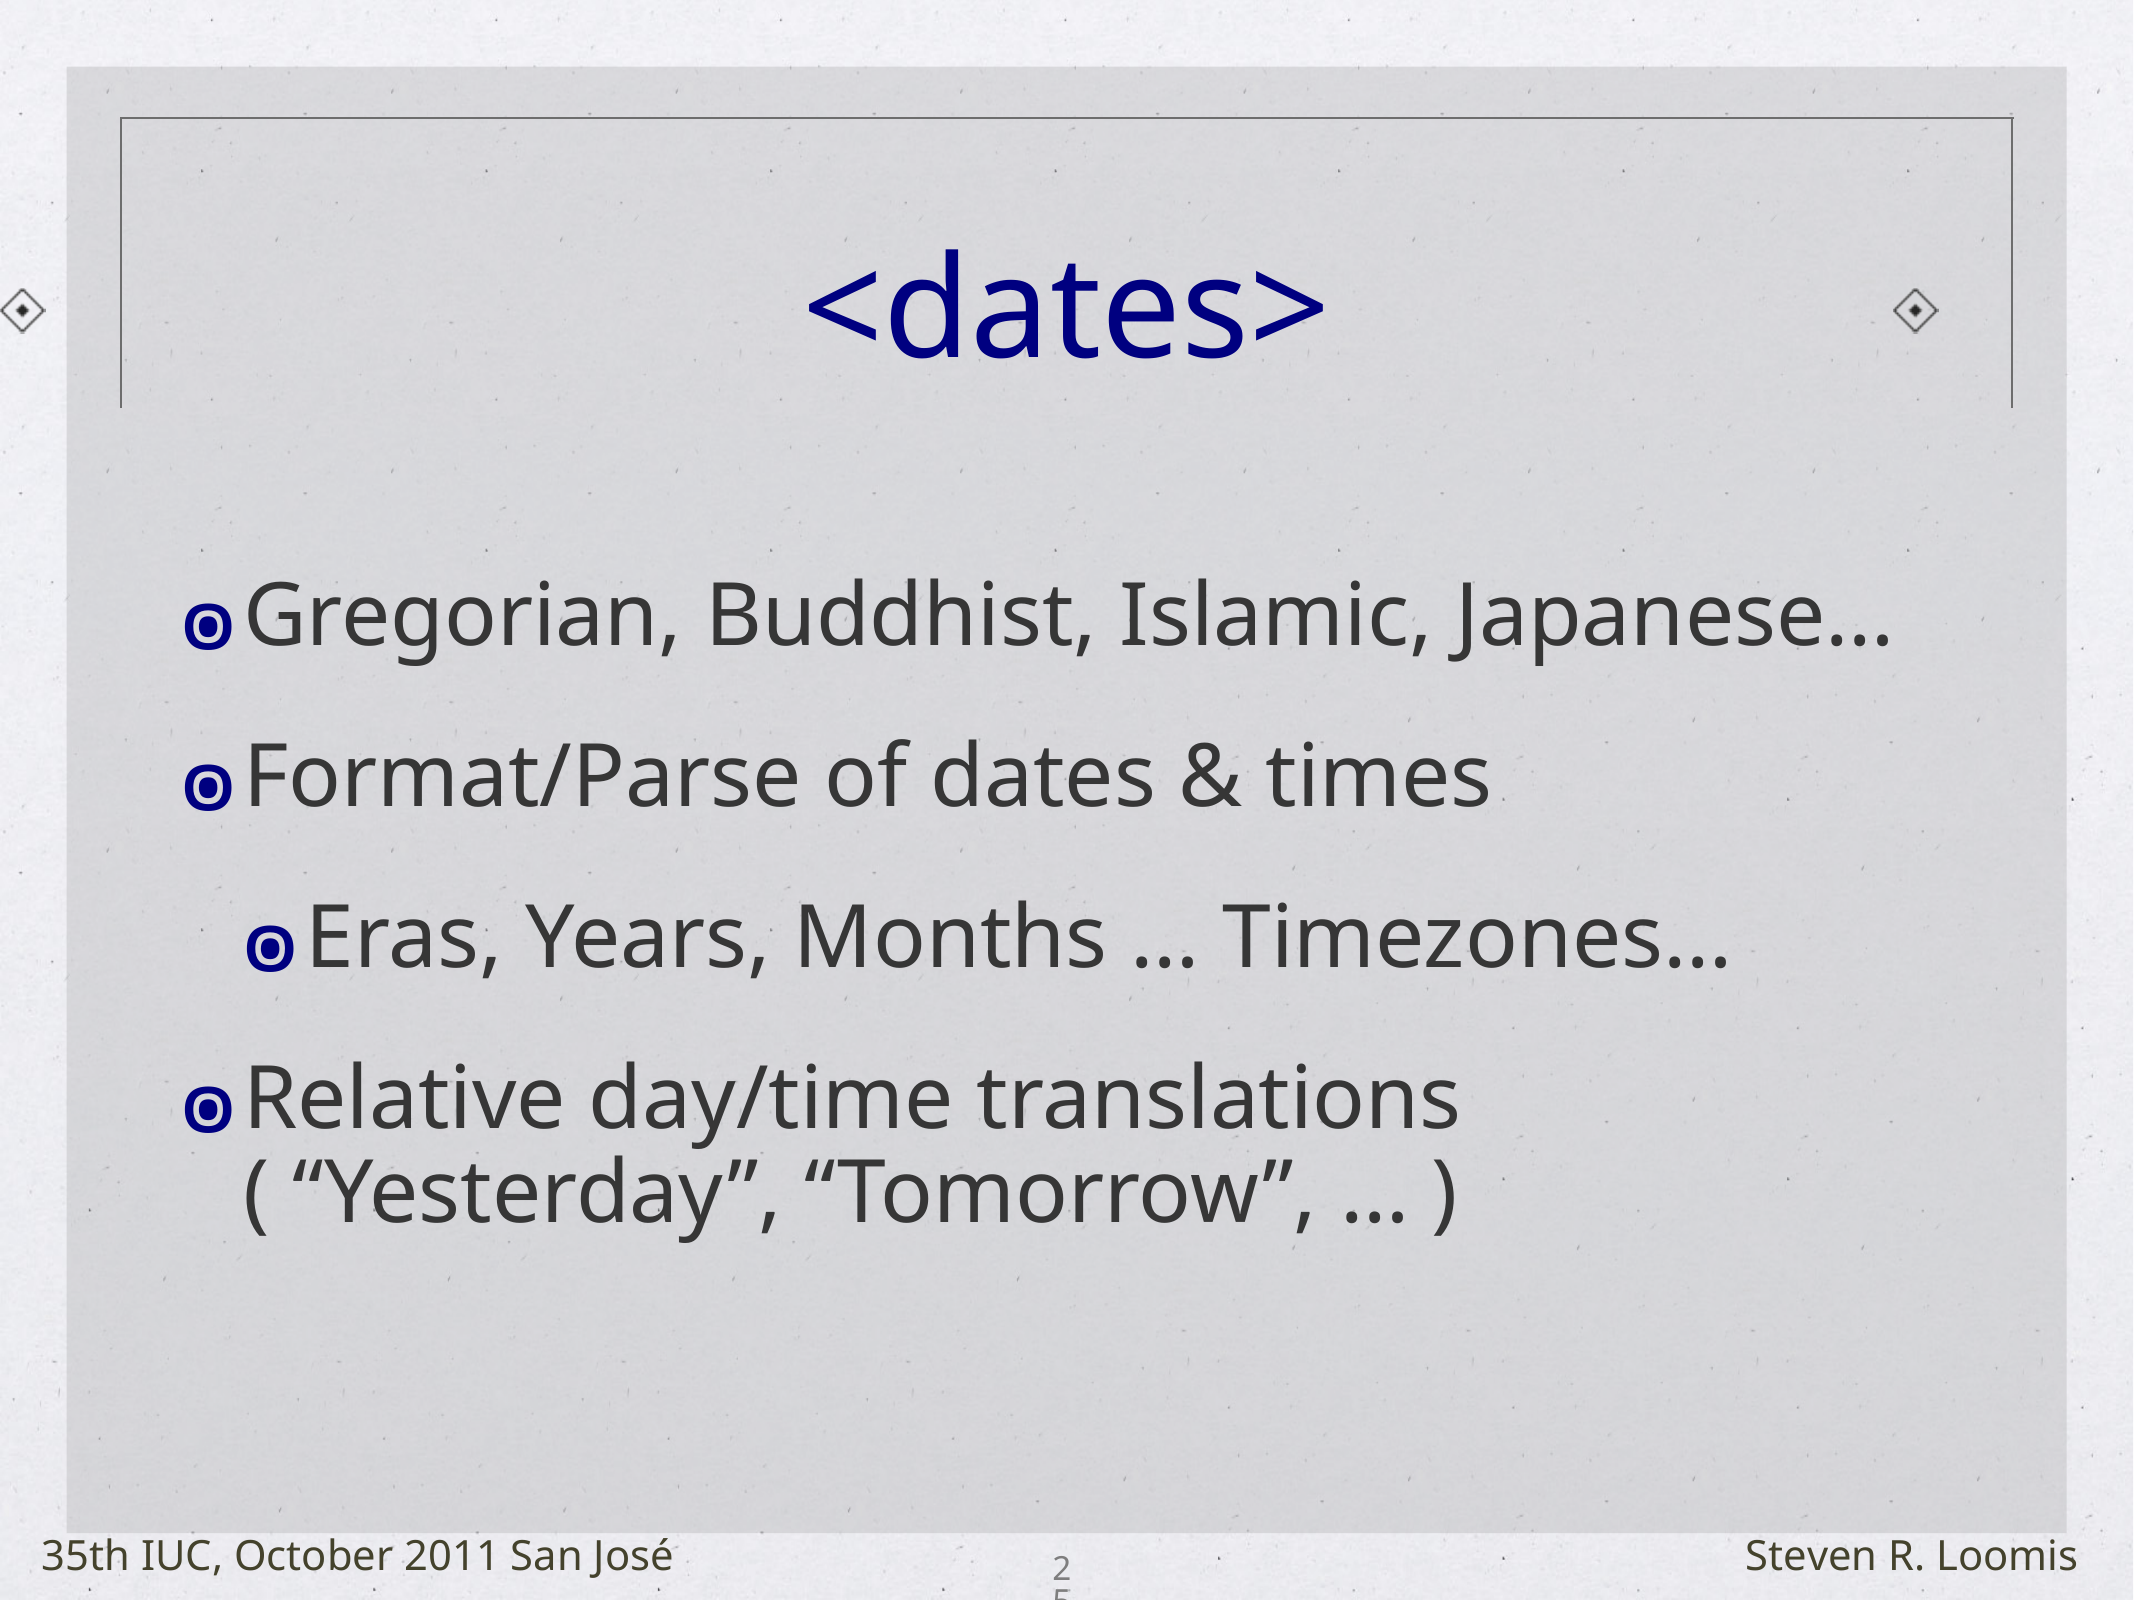

# <dates>
Gregorian, Buddhist, Islamic, Japanese…
Format/Parse of dates & times
Eras, Years, Months … Timezones…
Relative day/time translations ( “Yesterday”, “Tomorrow”, … )
25